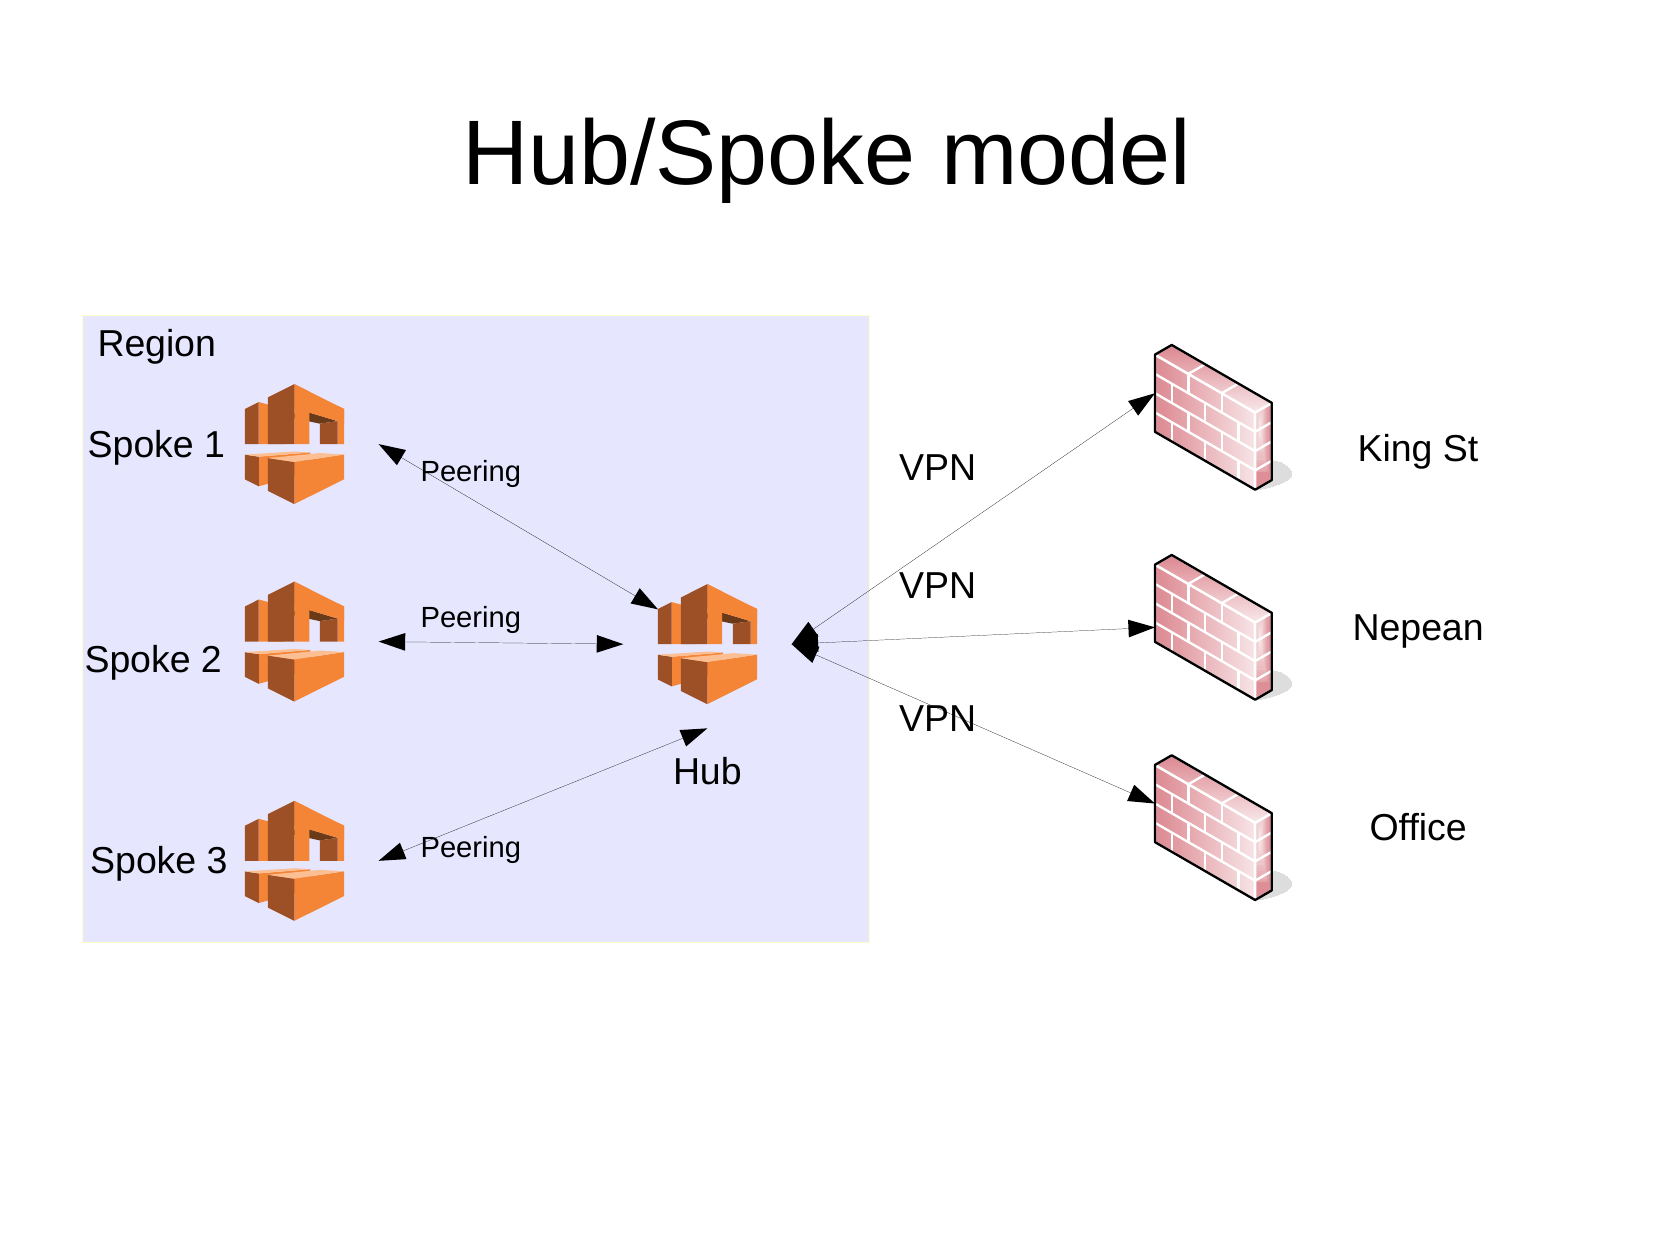

# Hub/Spoke model
Region
Spoke 1
King St
VPN
Peering
VPN
Peering
Nepean
Spoke 2
VPN
Hub
Office
Peering
Spoke 3